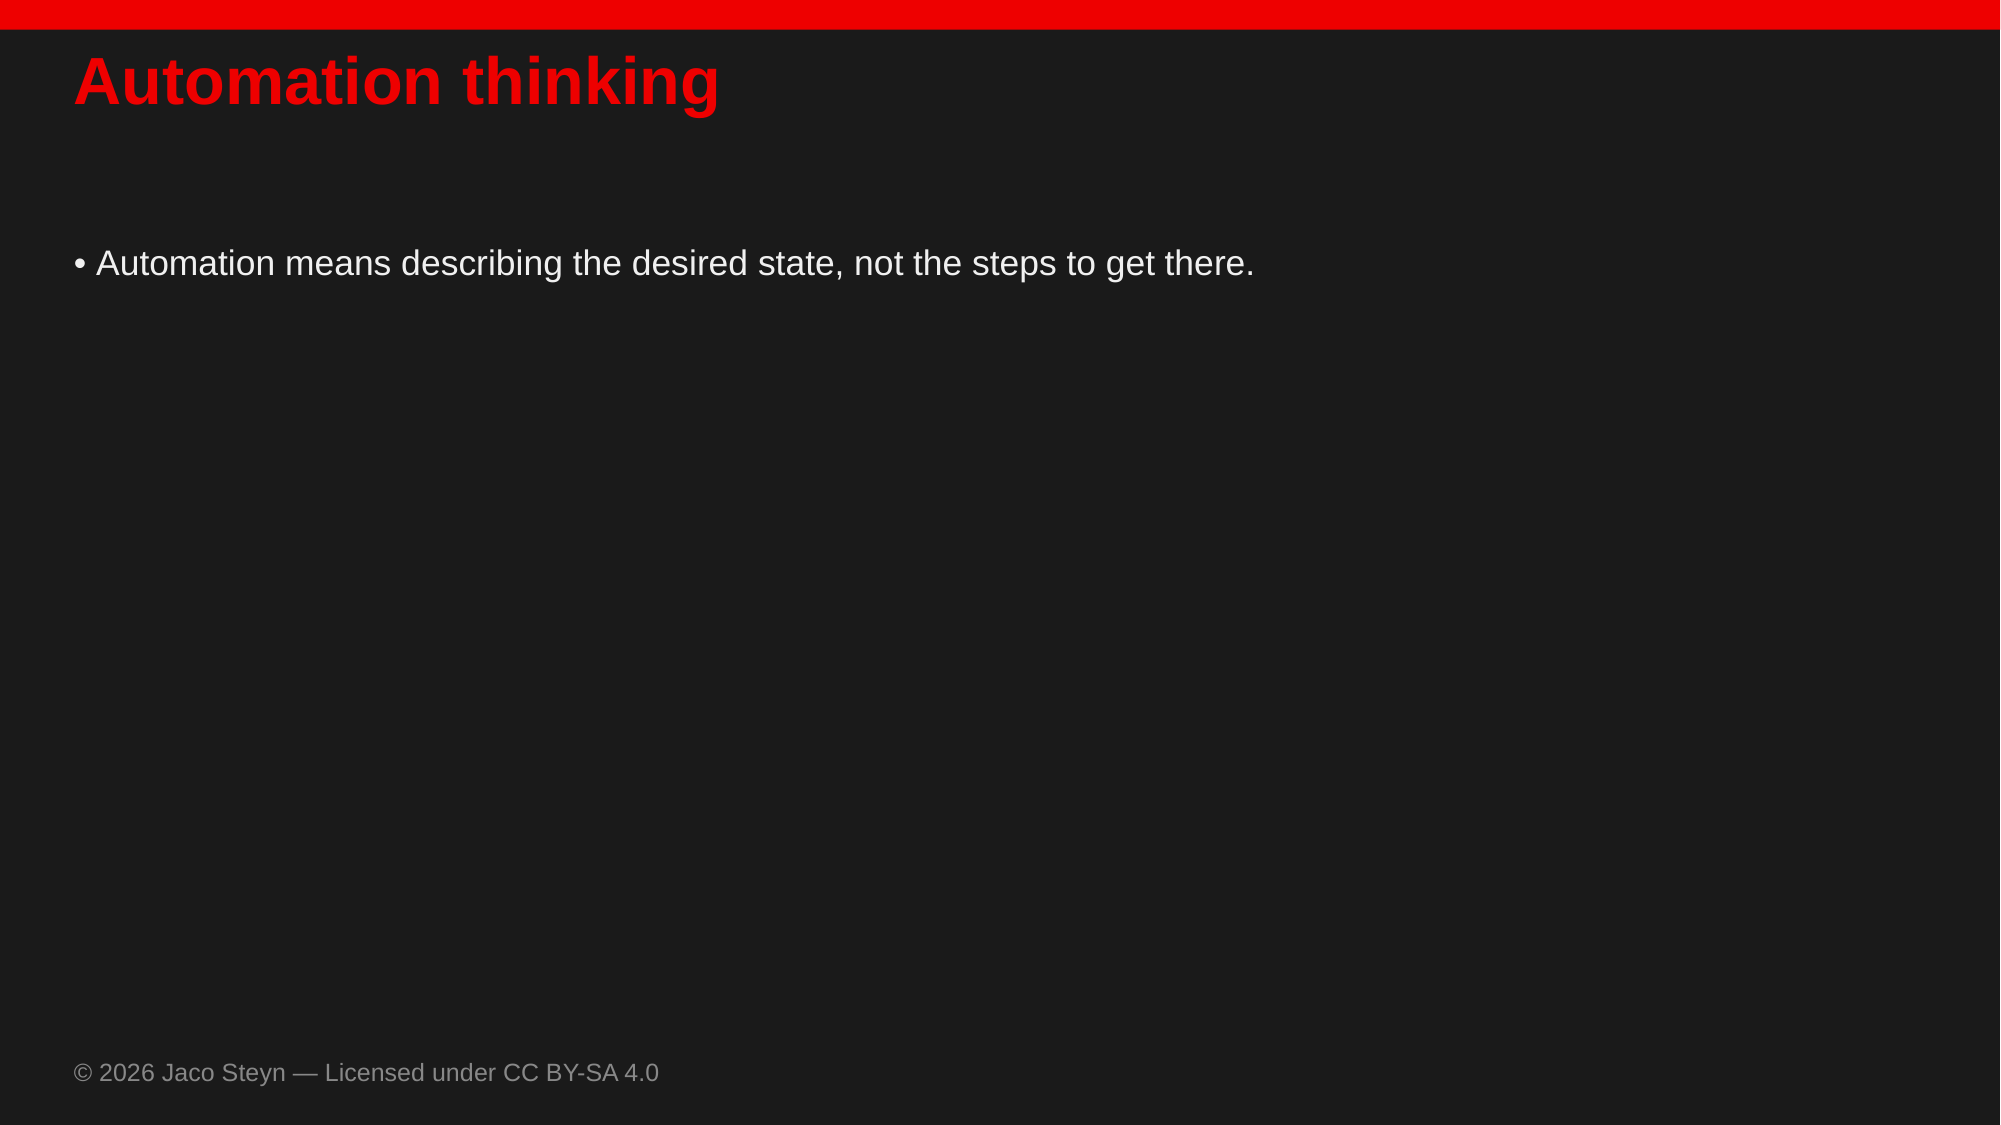

Automation thinking
• Automation means describing the desired state, not the steps to get there.
© 2026 Jaco Steyn — Licensed under CC BY-SA 4.0